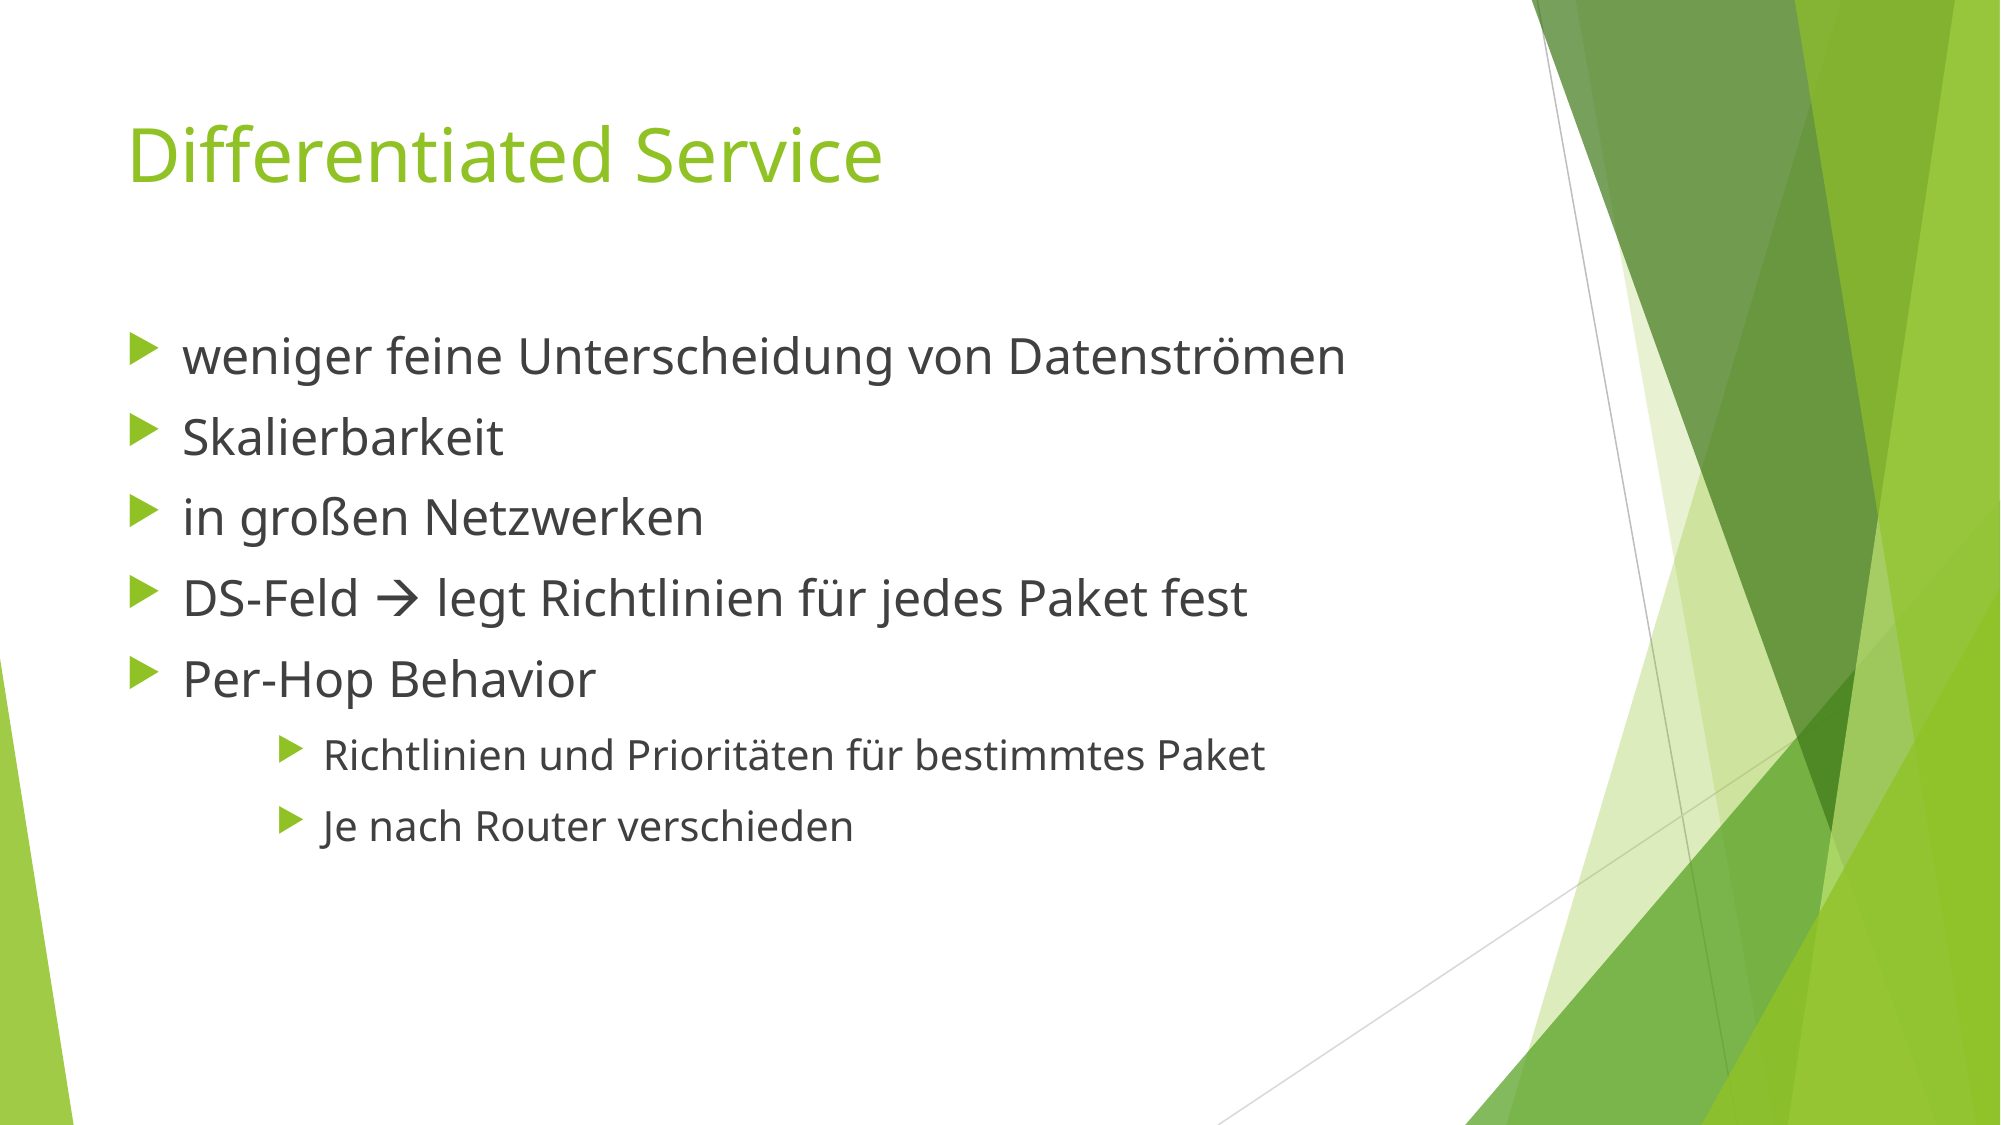

# Differentiated Service
weniger feine Unterscheidung von Datenströmen
Skalierbarkeit
in großen Netzwerken
DS-Feld  legt Richtlinien für jedes Paket fest
Per-Hop Behavior
Richtlinien und Prioritäten für bestimmtes Paket
Je nach Router verschieden